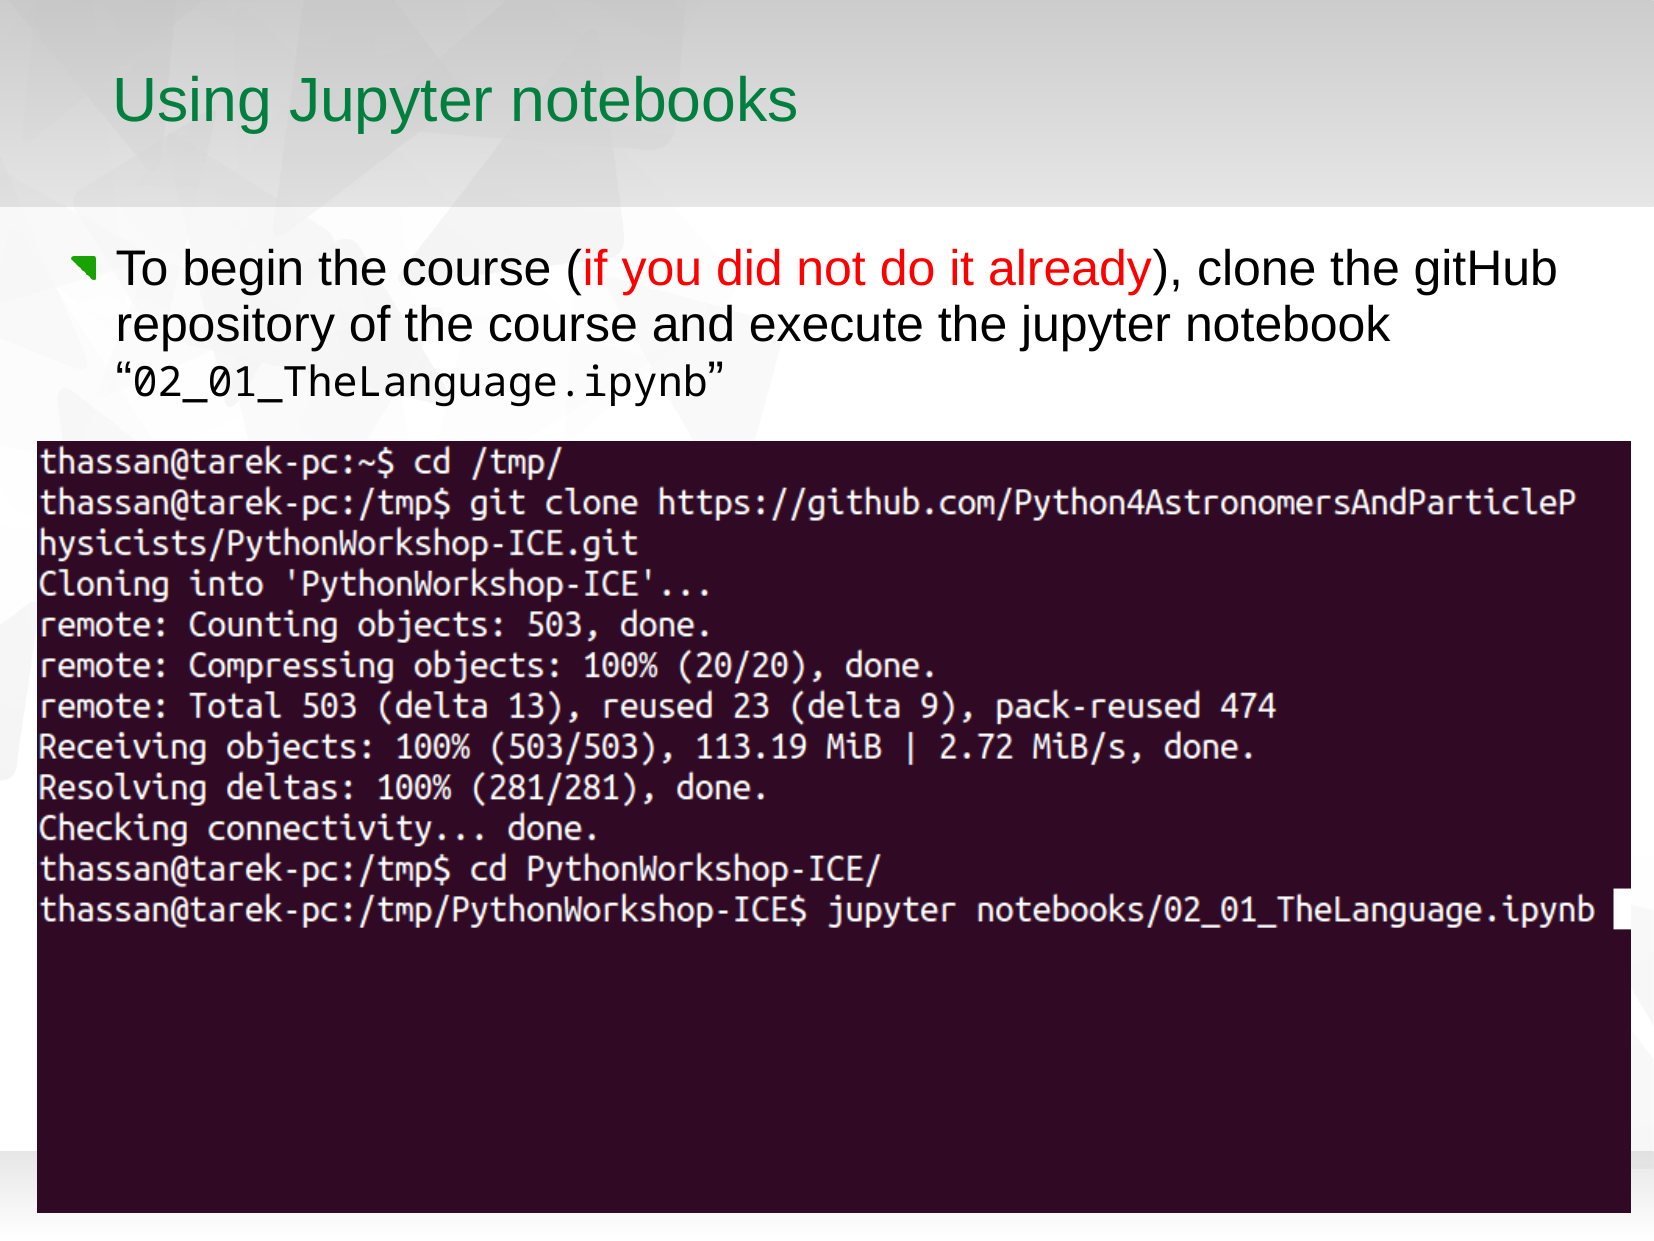

Using Jupyter notebooks
To begin the course (if you did not do it already), clone the gitHub repository of the course and execute the jupyter notebook “02_01_TheLanguage.ipynb”
20